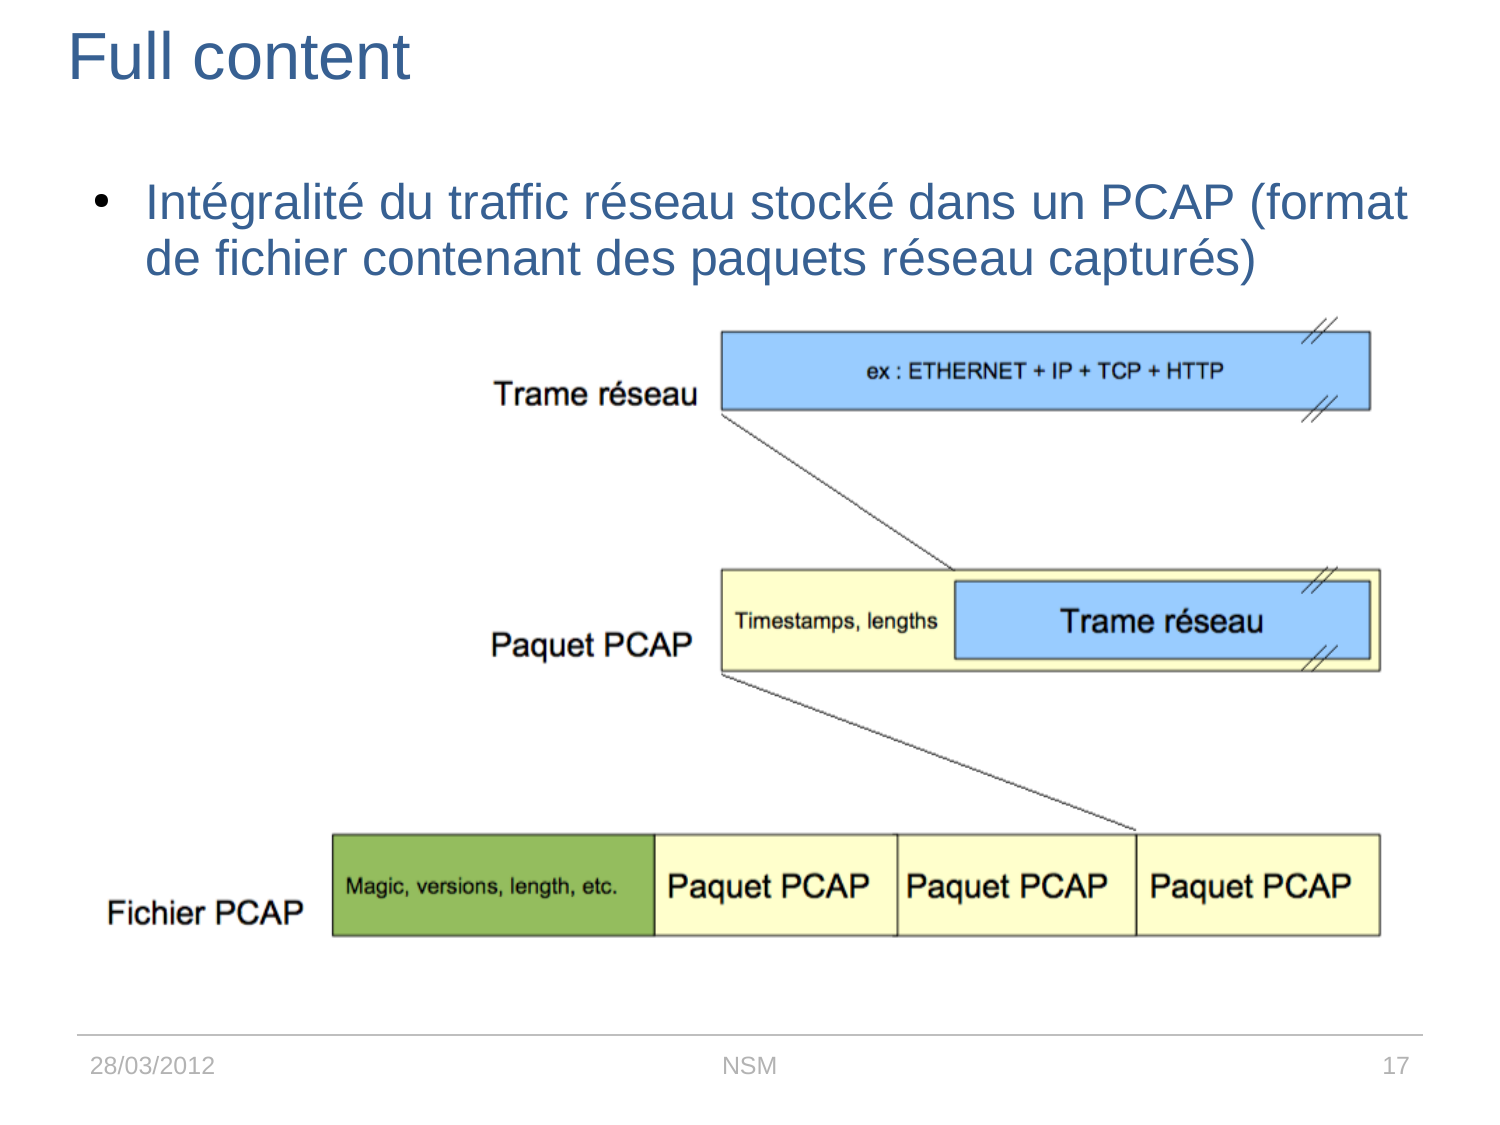

# Full content
Intégralité du traffic réseau stocké dans un PCAP (format de fichier contenant des paquets réseau capturés)
Date
Your footer here
17